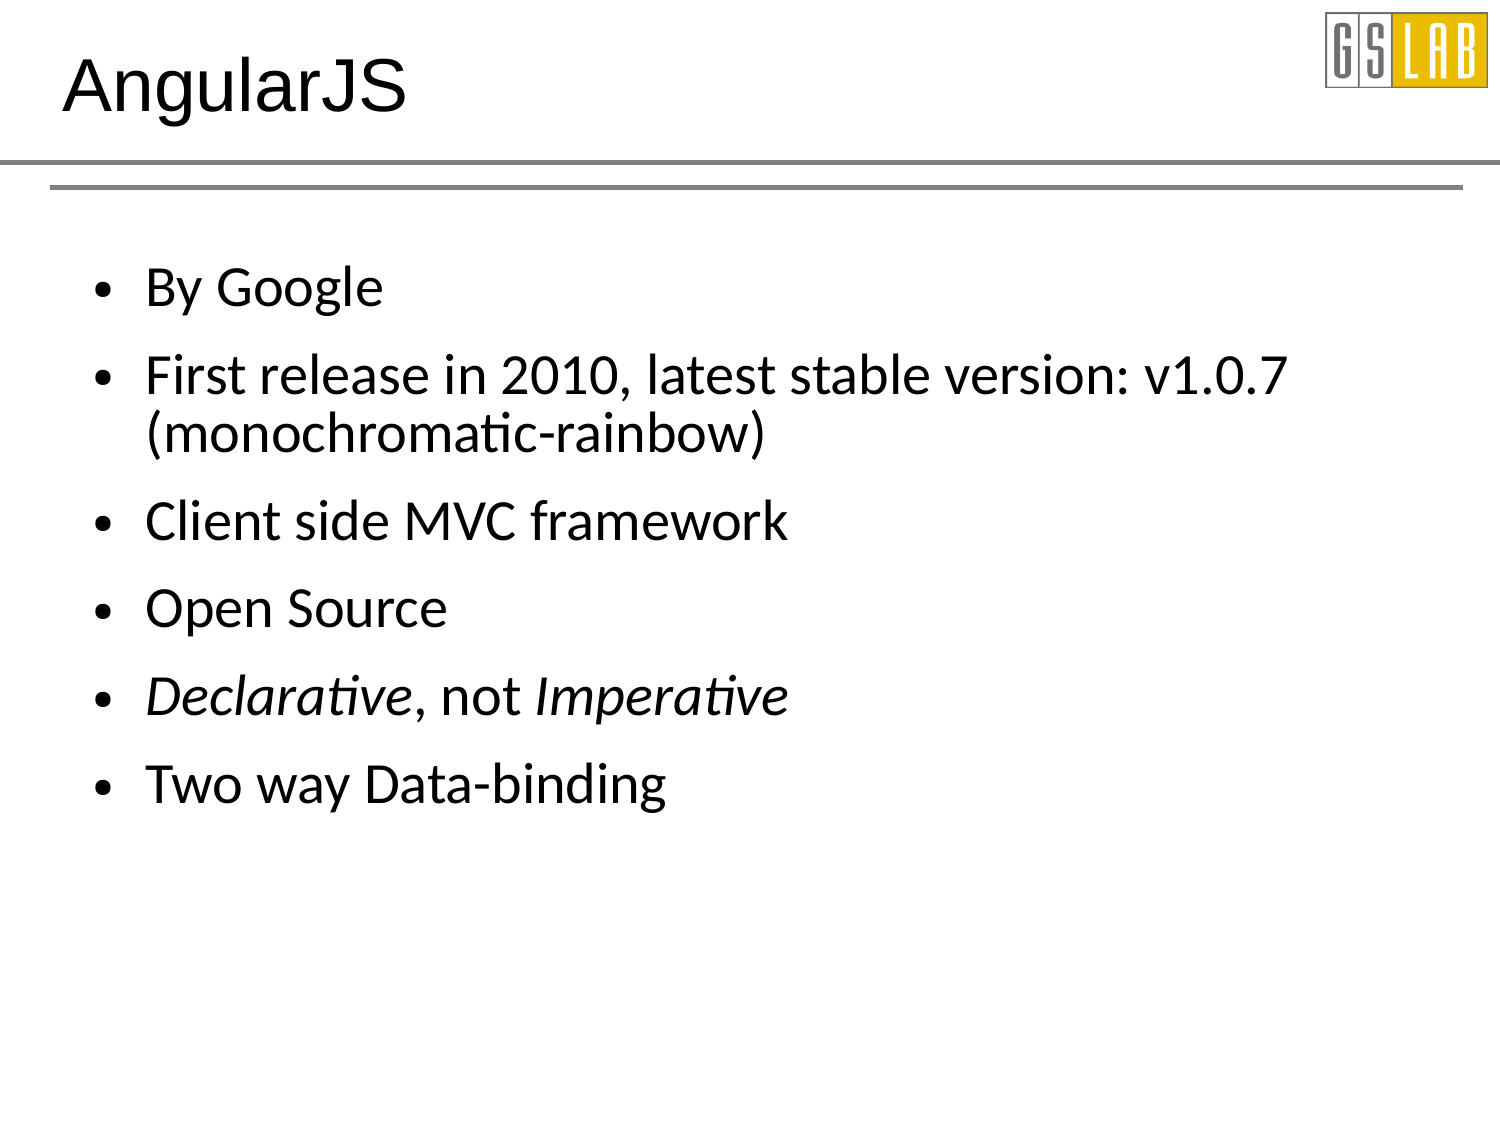

# AngularJS
By Google
First release in 2010, latest stable version: v1.0.7 (monochromatic-rainbow)
Client side MVC framework
Open Source
Declarative, not Imperative
Two way Data-binding